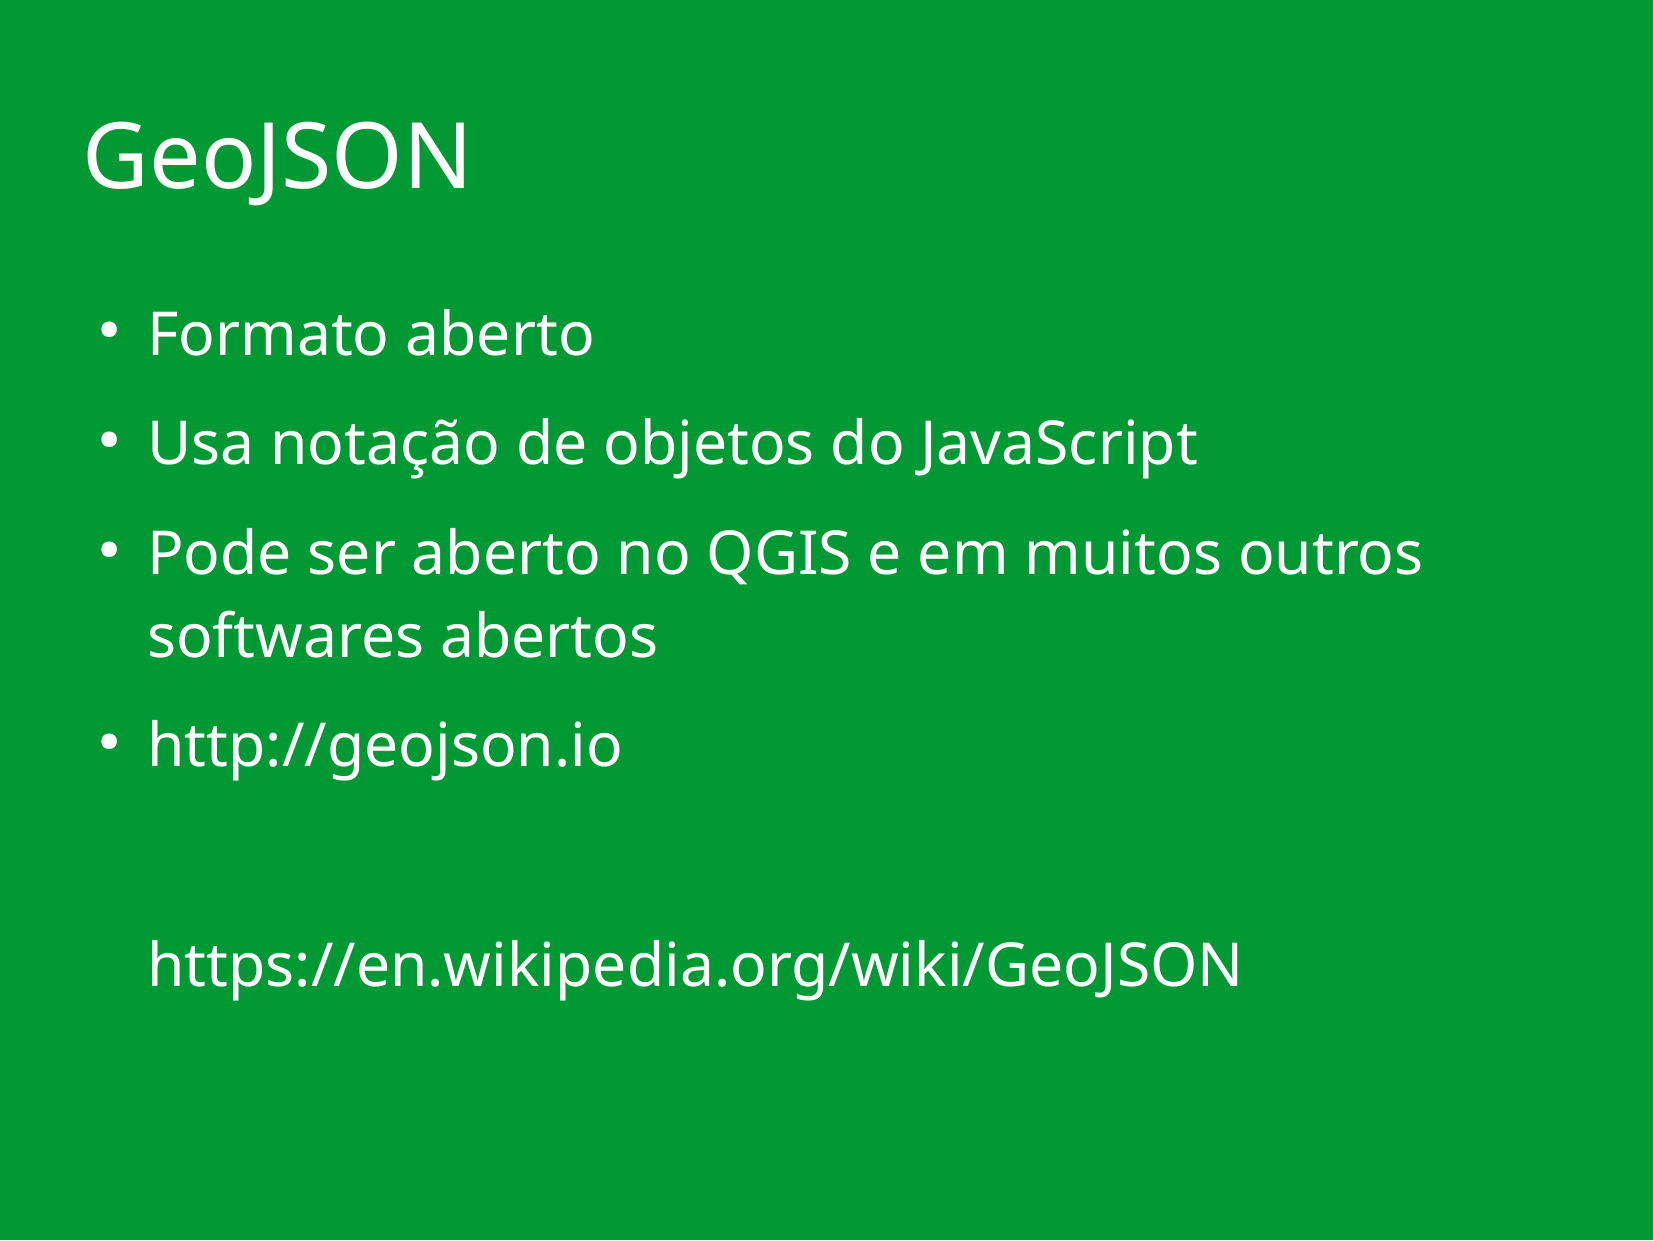

# GeoJSON
Formato aberto
Usa notação de objetos do JavaScript
Pode ser aberto no QGIS e em muitos outros softwares abertos
http://geojson.io
https://en.wikipedia.org/wiki/GeoJSON